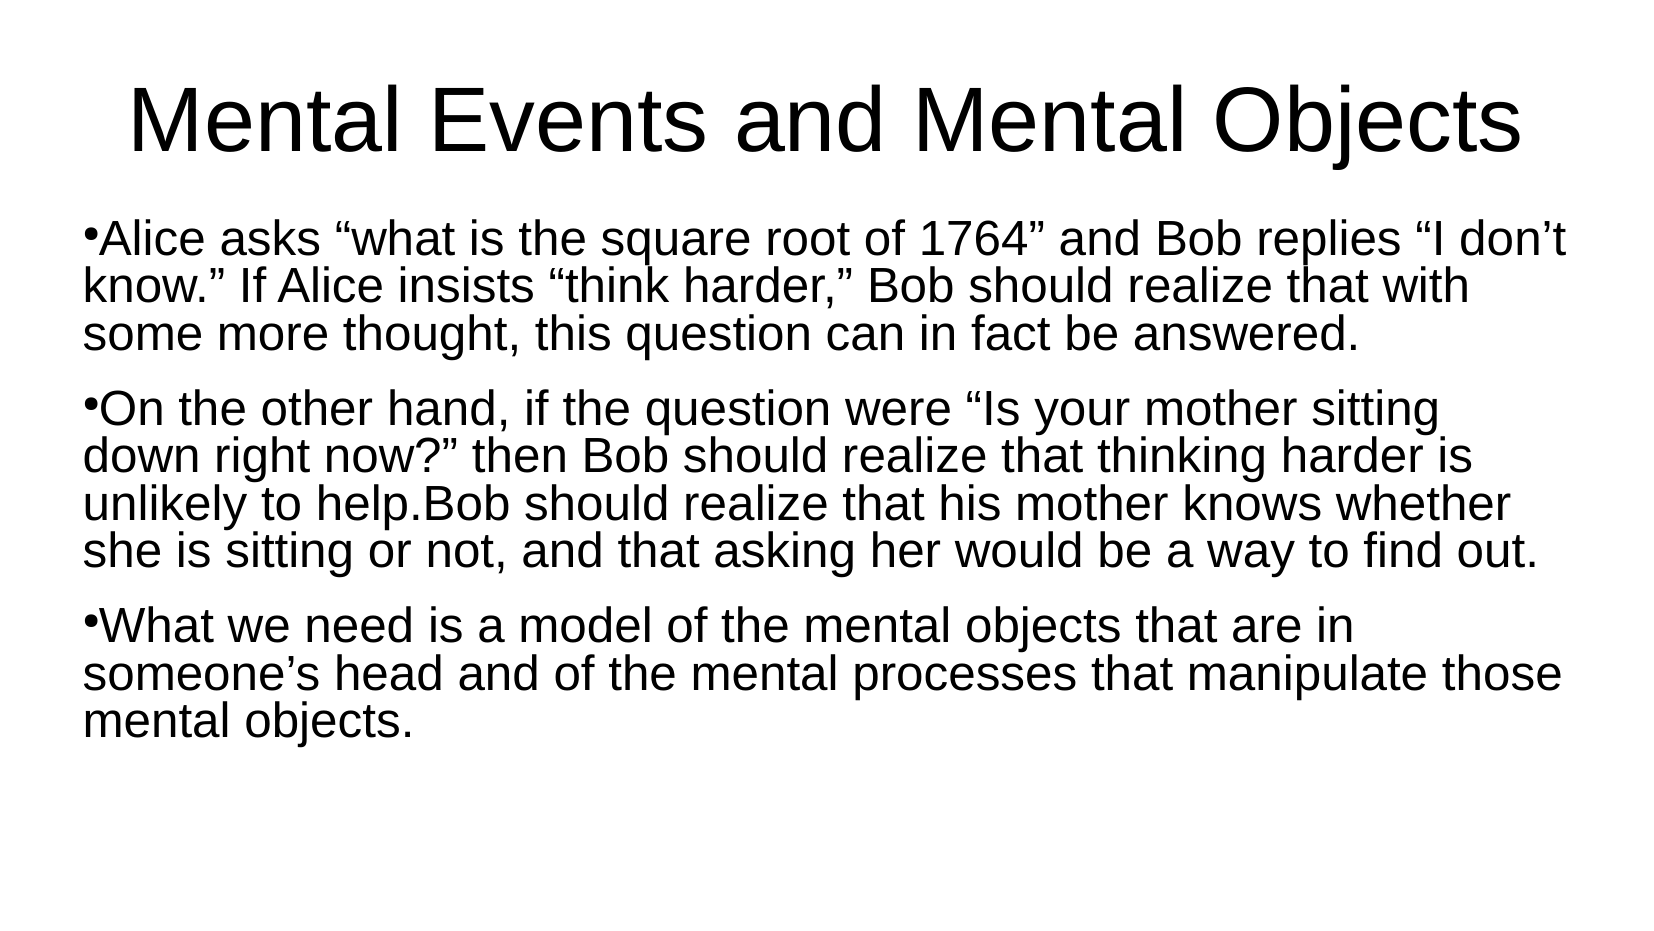

# Mental Events and Mental Objects
Alice asks “what is the square root of 1764” and Bob replies “I don’t know.” If Alice insists “think harder,” Bob should realize that with some more thought, this question can in fact be answered.
On the other hand, if the question were “Is your mother sitting down right now?” then Bob should realize that thinking harder is unlikely to help.Bob should realize that his mother knows whether she is sitting or not, and that asking her would be a way to ﬁnd out.
What we need is a model of the mental objects that are in someone’s head and of the mental processes that manipulate those mental objects.